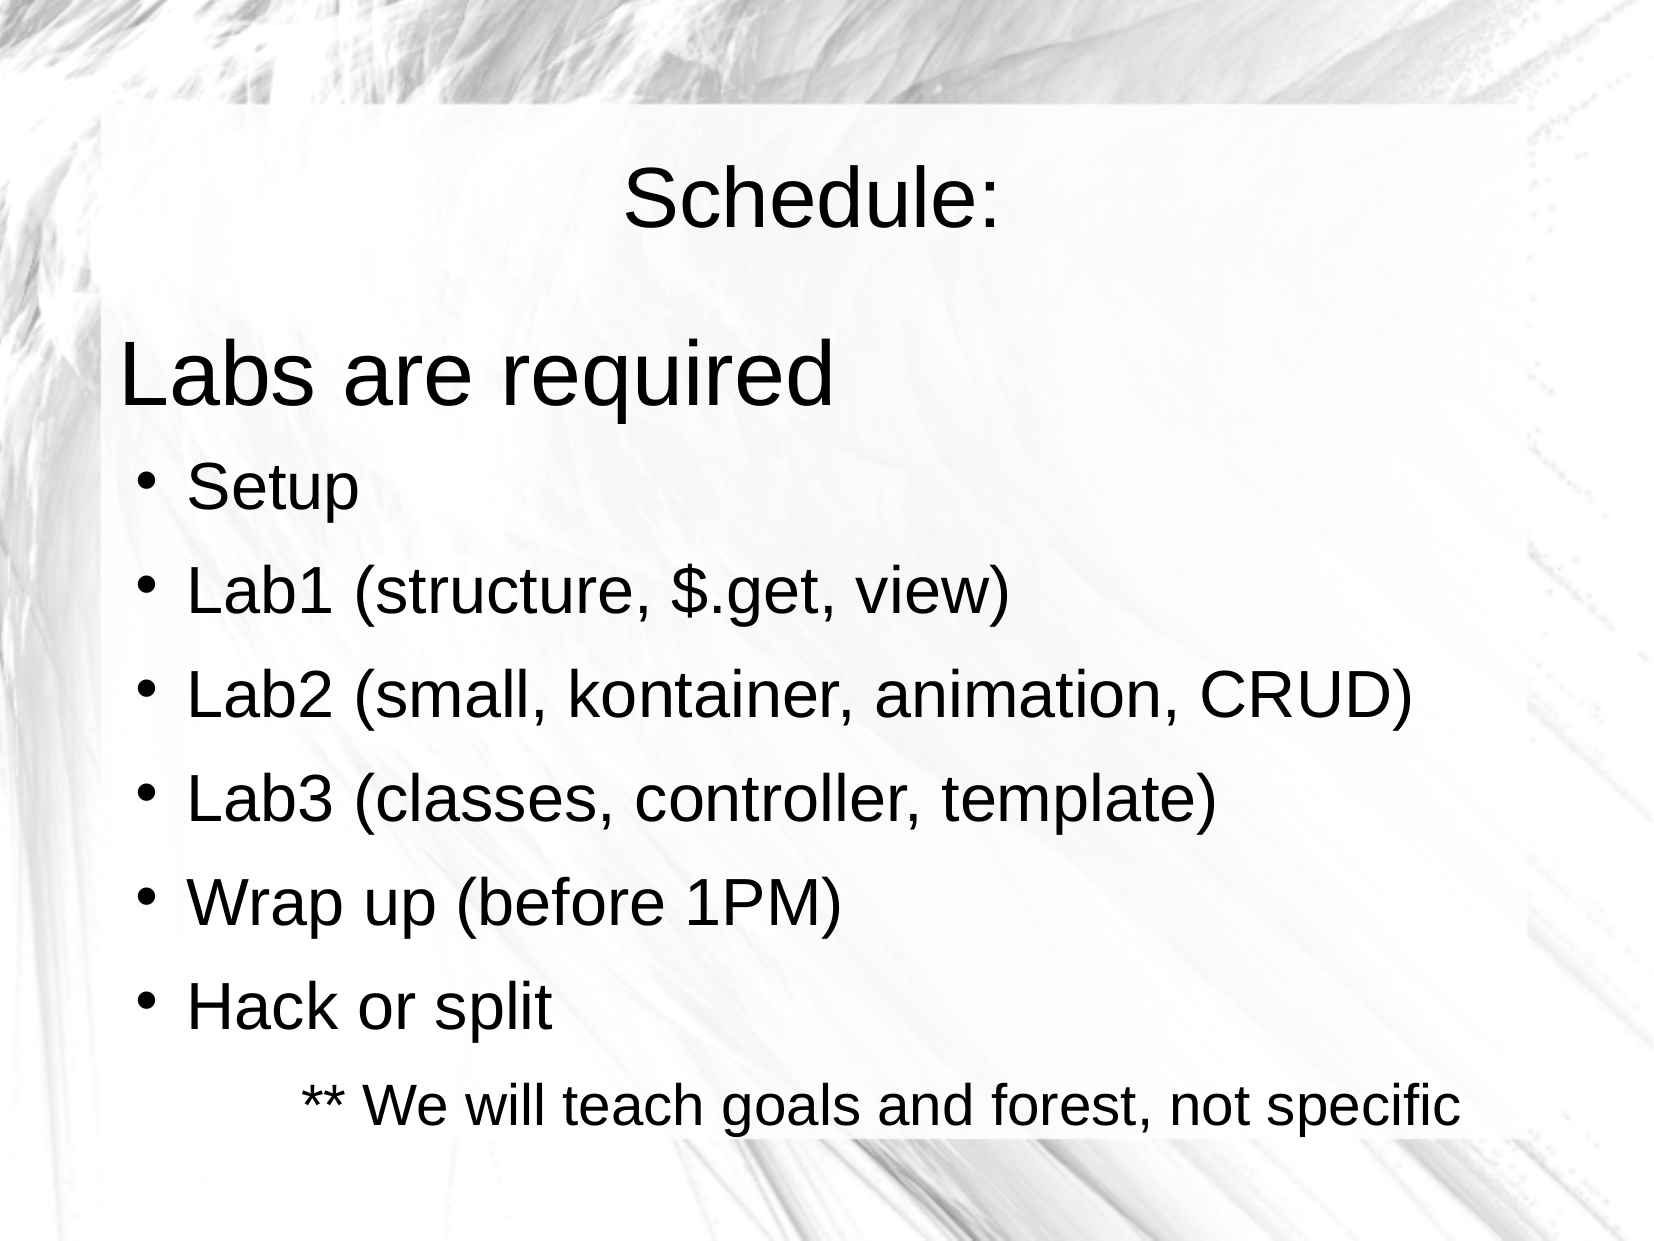

# Schedule:
Labs are required
Setup
Lab1 (structure, $.get, view)
Lab2 (small, kontainer, animation, CRUD)
Lab3 (classes, controller, template)
Wrap up (before 1PM)
Hack or split
** We will teach goals and forest, not specific